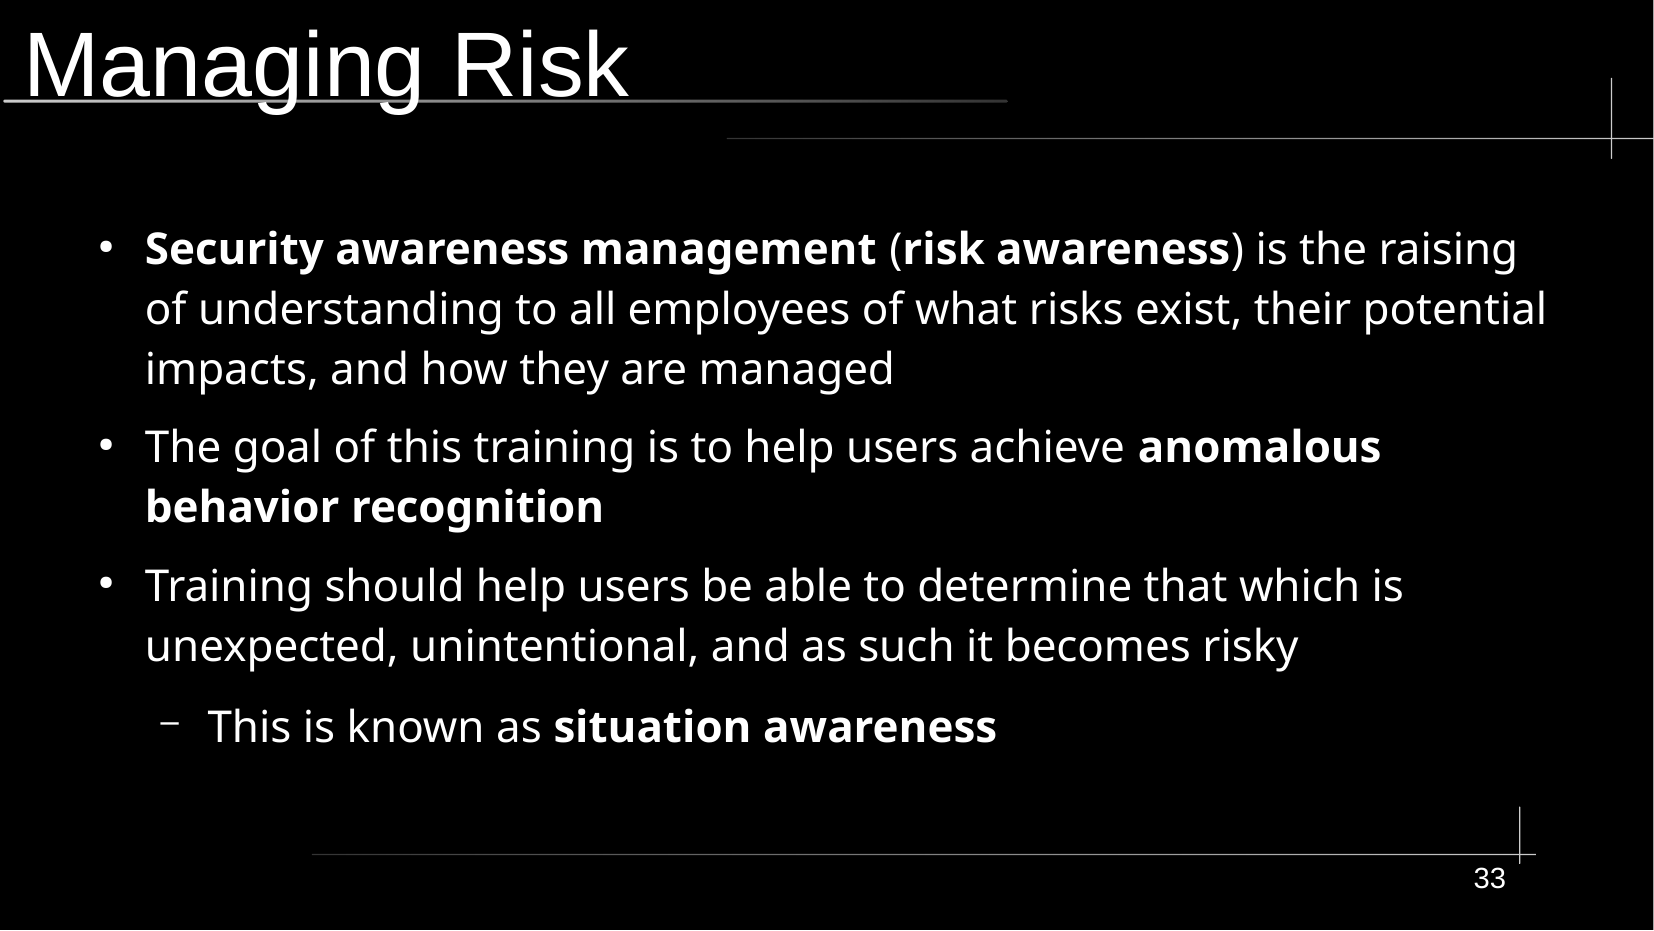

# Managing Risk
Security awareness management (risk awareness) is the raising of understanding to all employees of what risks exist, their potential impacts, and how they are managed
The goal of this training is to help users achieve anomalous behavior recognition
Training should help users be able to determine that which is unexpected, unintentional, and as such it becomes risky
This is known as situation awareness
33